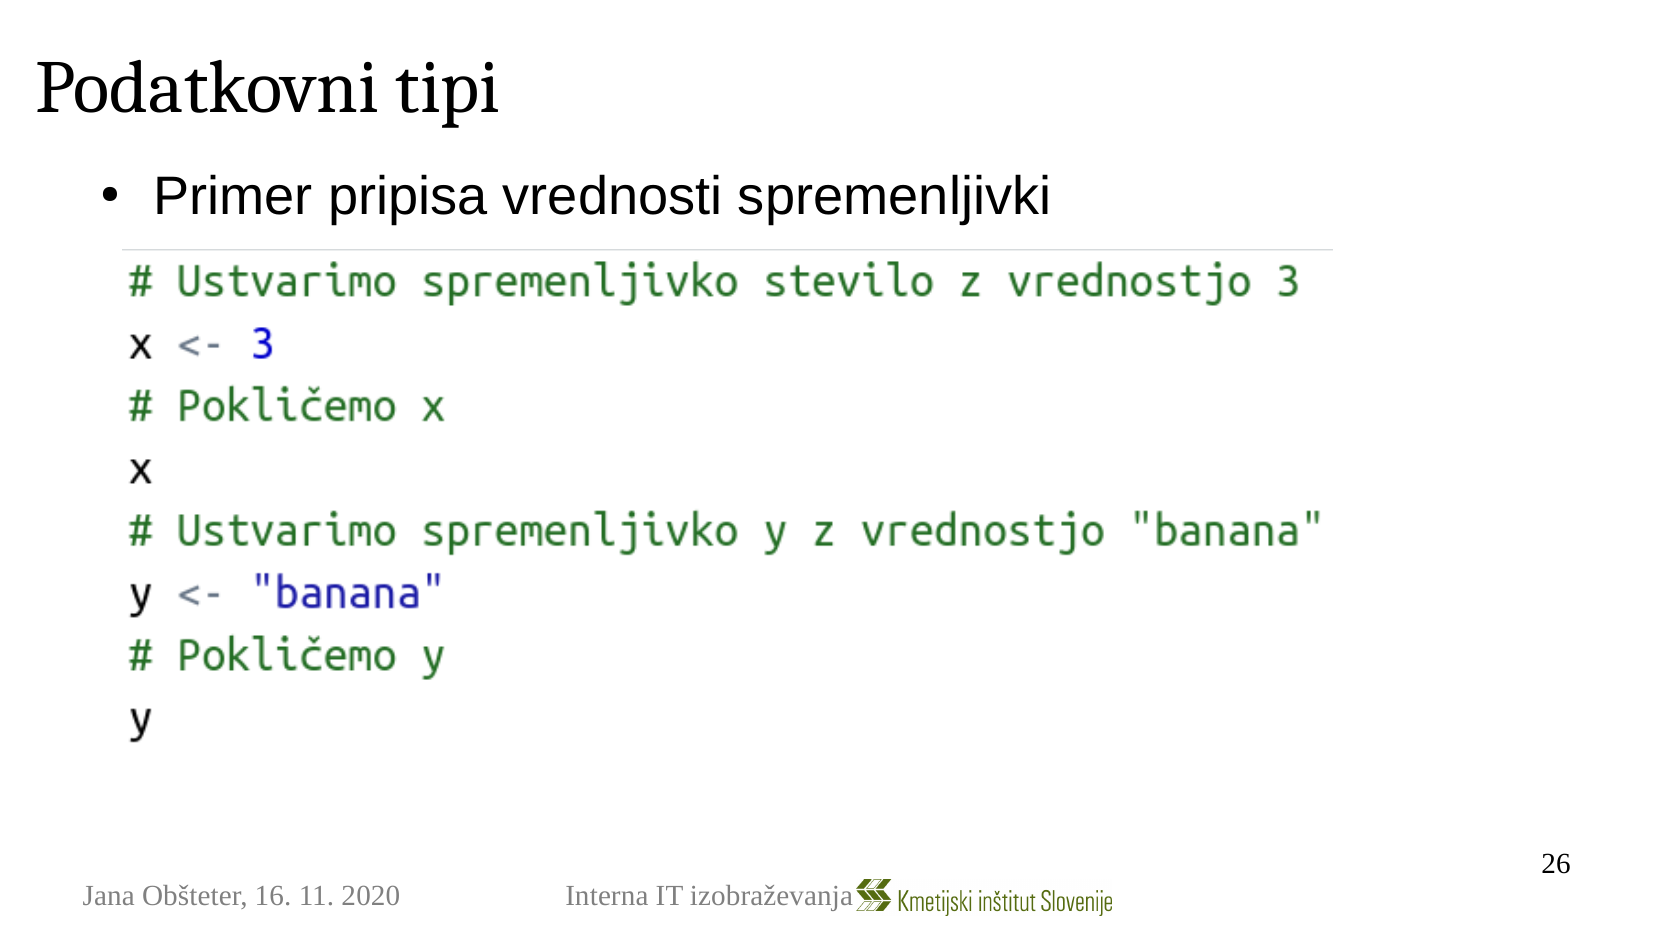

# Podatkovni tipi
Primer pripisa vrednosti spremenljivki
26